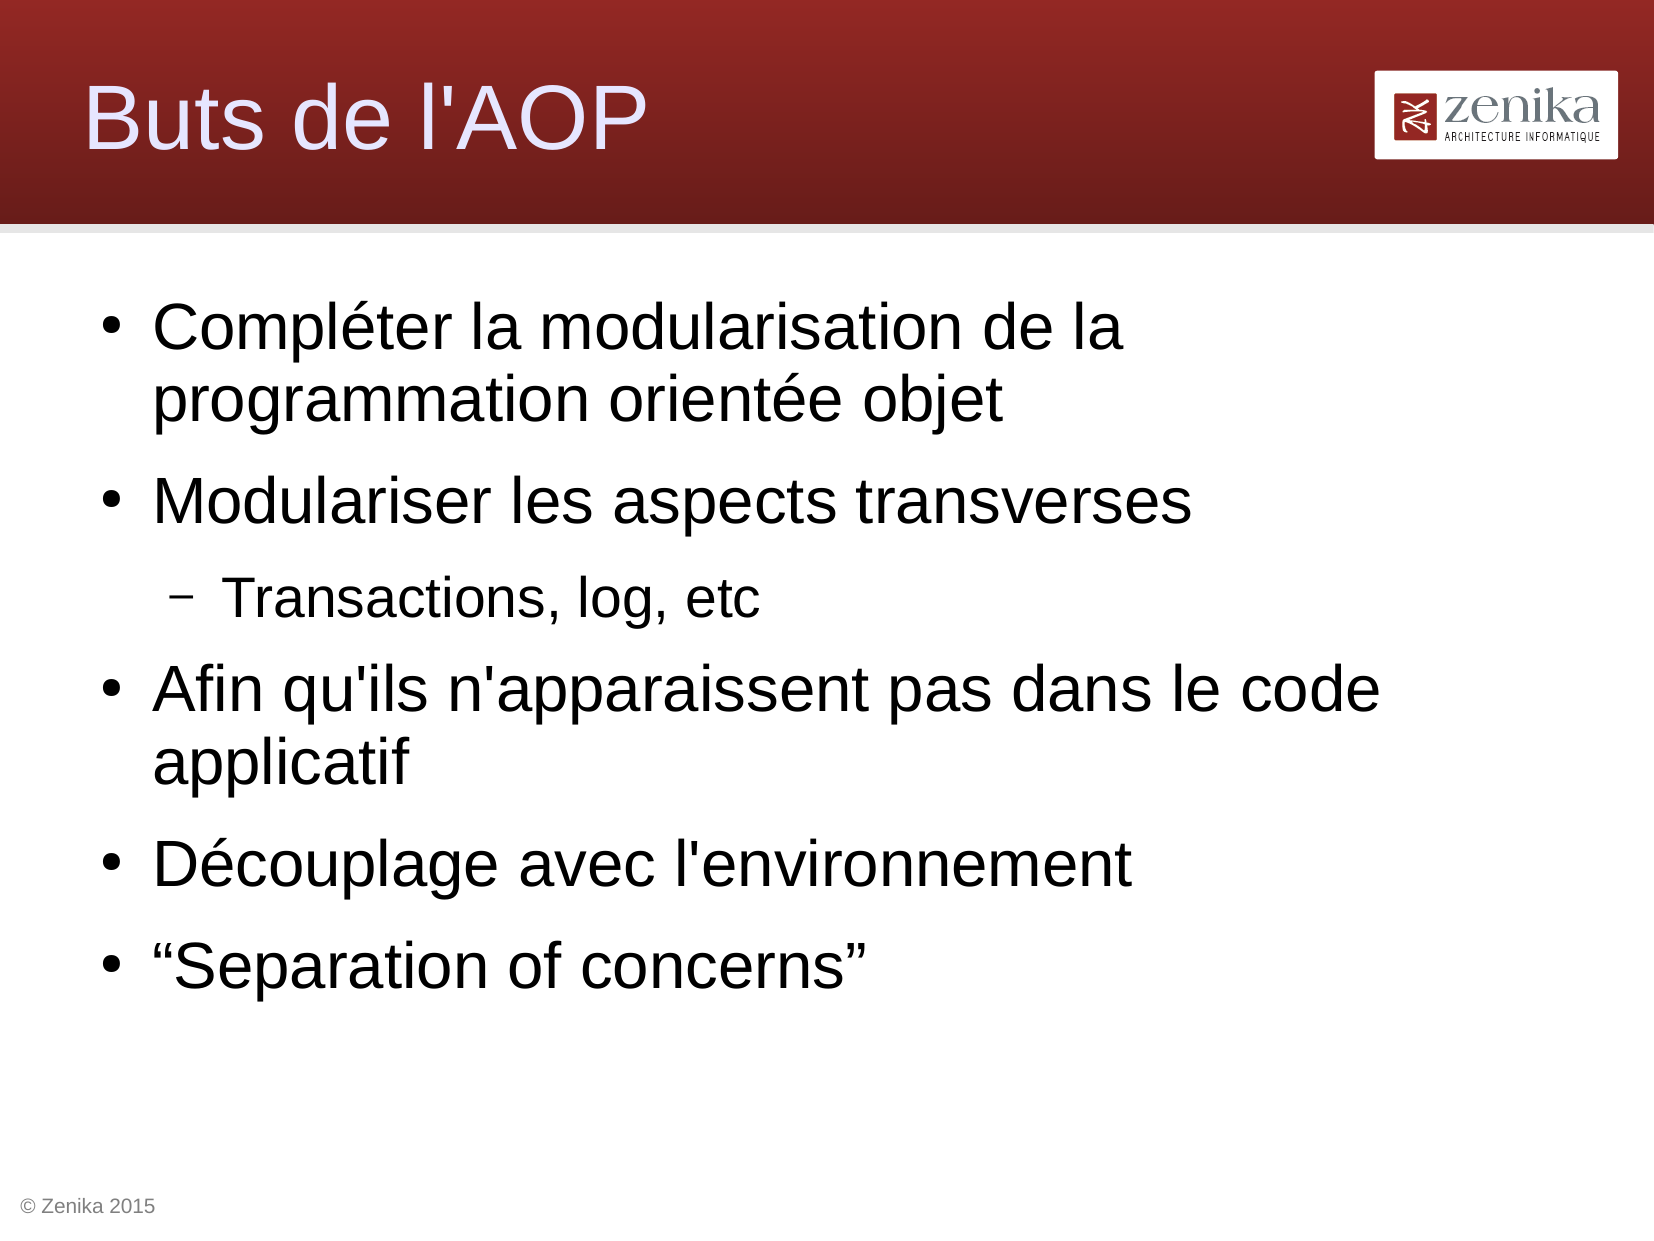

# Buts de l'AOP
Compléter la modularisation de la programmation orientée objet
Modulariser les aspects transverses
Transactions, log, etc
Afin qu'ils n'apparaissent pas dans le code applicatif
Découplage avec l'environnement
“Separation of concerns”